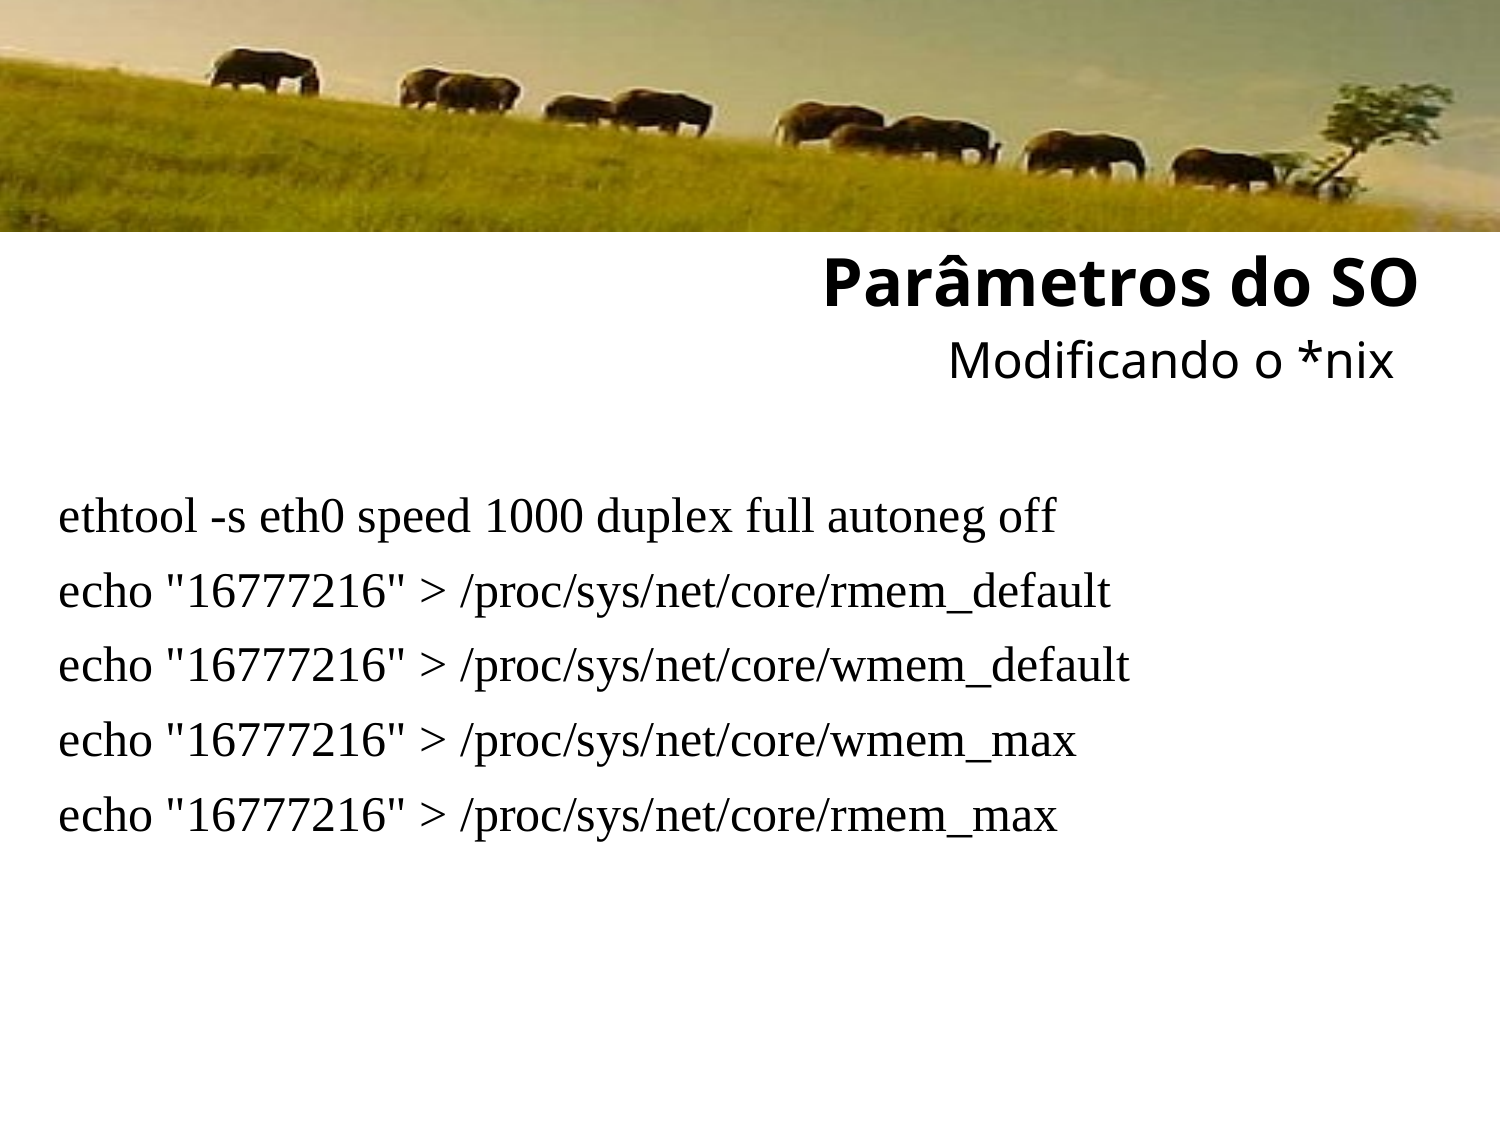

Parâmetros do SO
Modificando o *nix
# ethtool -s eth0 speed 1000 duplex full autoneg off
echo "16777216" > /proc/sys/net/core/rmem_default
echo "16777216" > /proc/sys/net/core/wmem_default
echo "16777216" > /proc/sys/net/core/wmem_max
echo "16777216" > /proc/sys/net/core/rmem_max